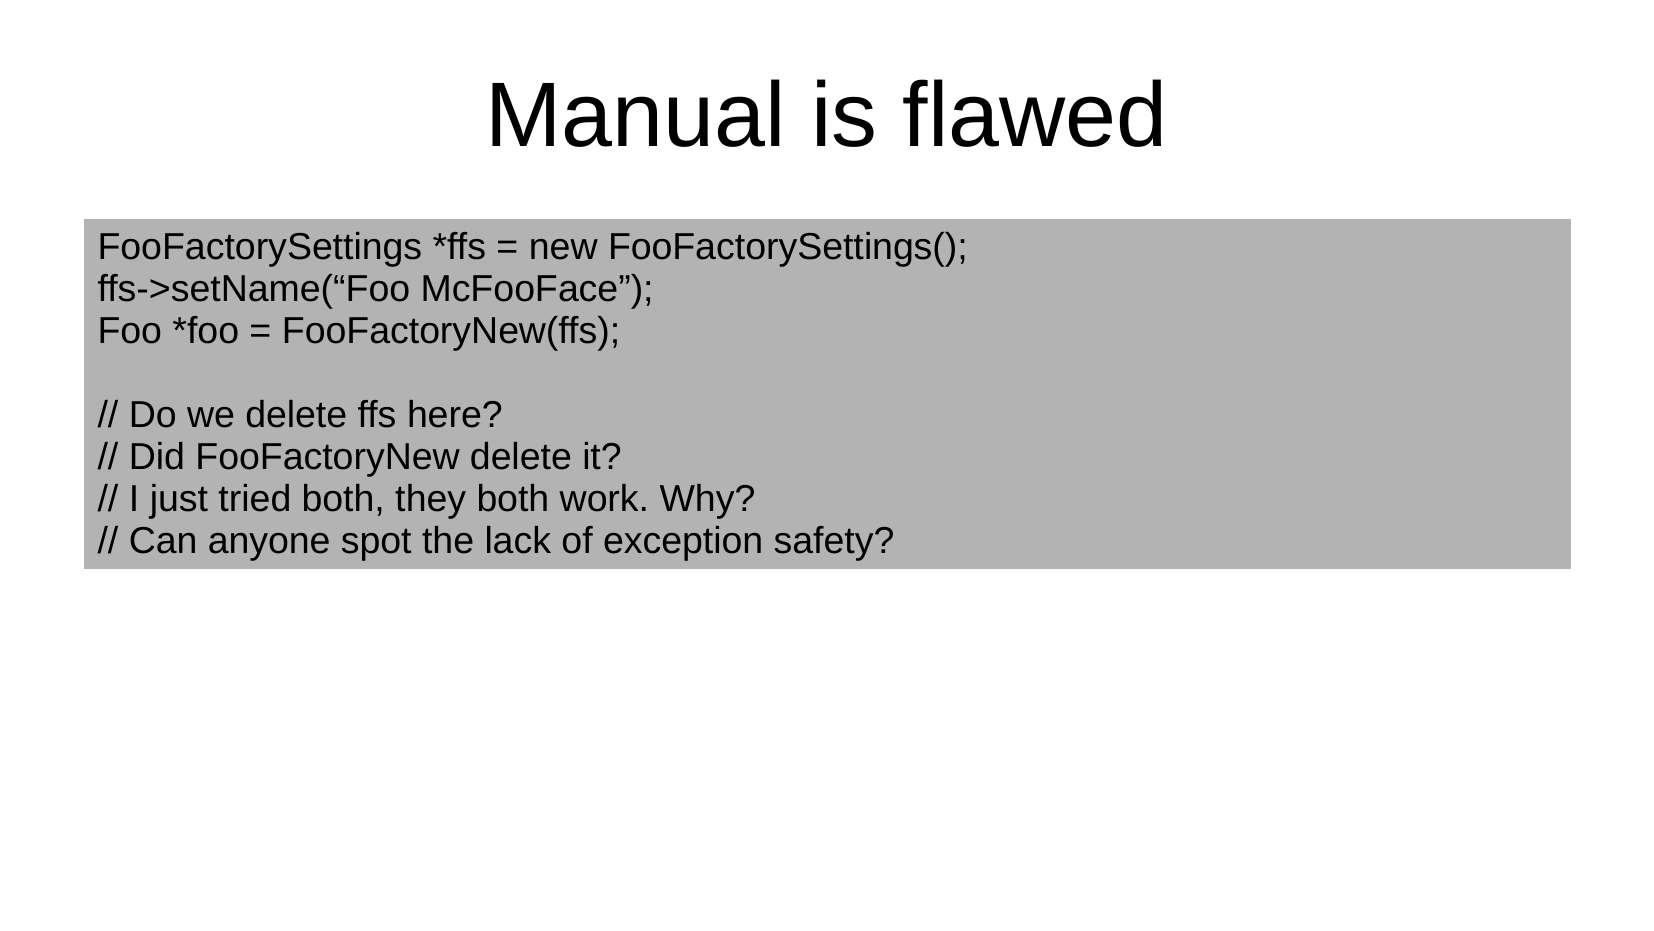

# Manual is flawed
| FooFactorySettings \*ffs = new FooFactorySettings(); ffs->setName(“Foo McFooFace”); Foo \*foo = FooFactoryNew(ffs); // Do we delete ffs here? // Did FooFactoryNew delete it? // I just tried both, they both work. Why? // Can anyone spot the lack of exception safety? |
| --- |